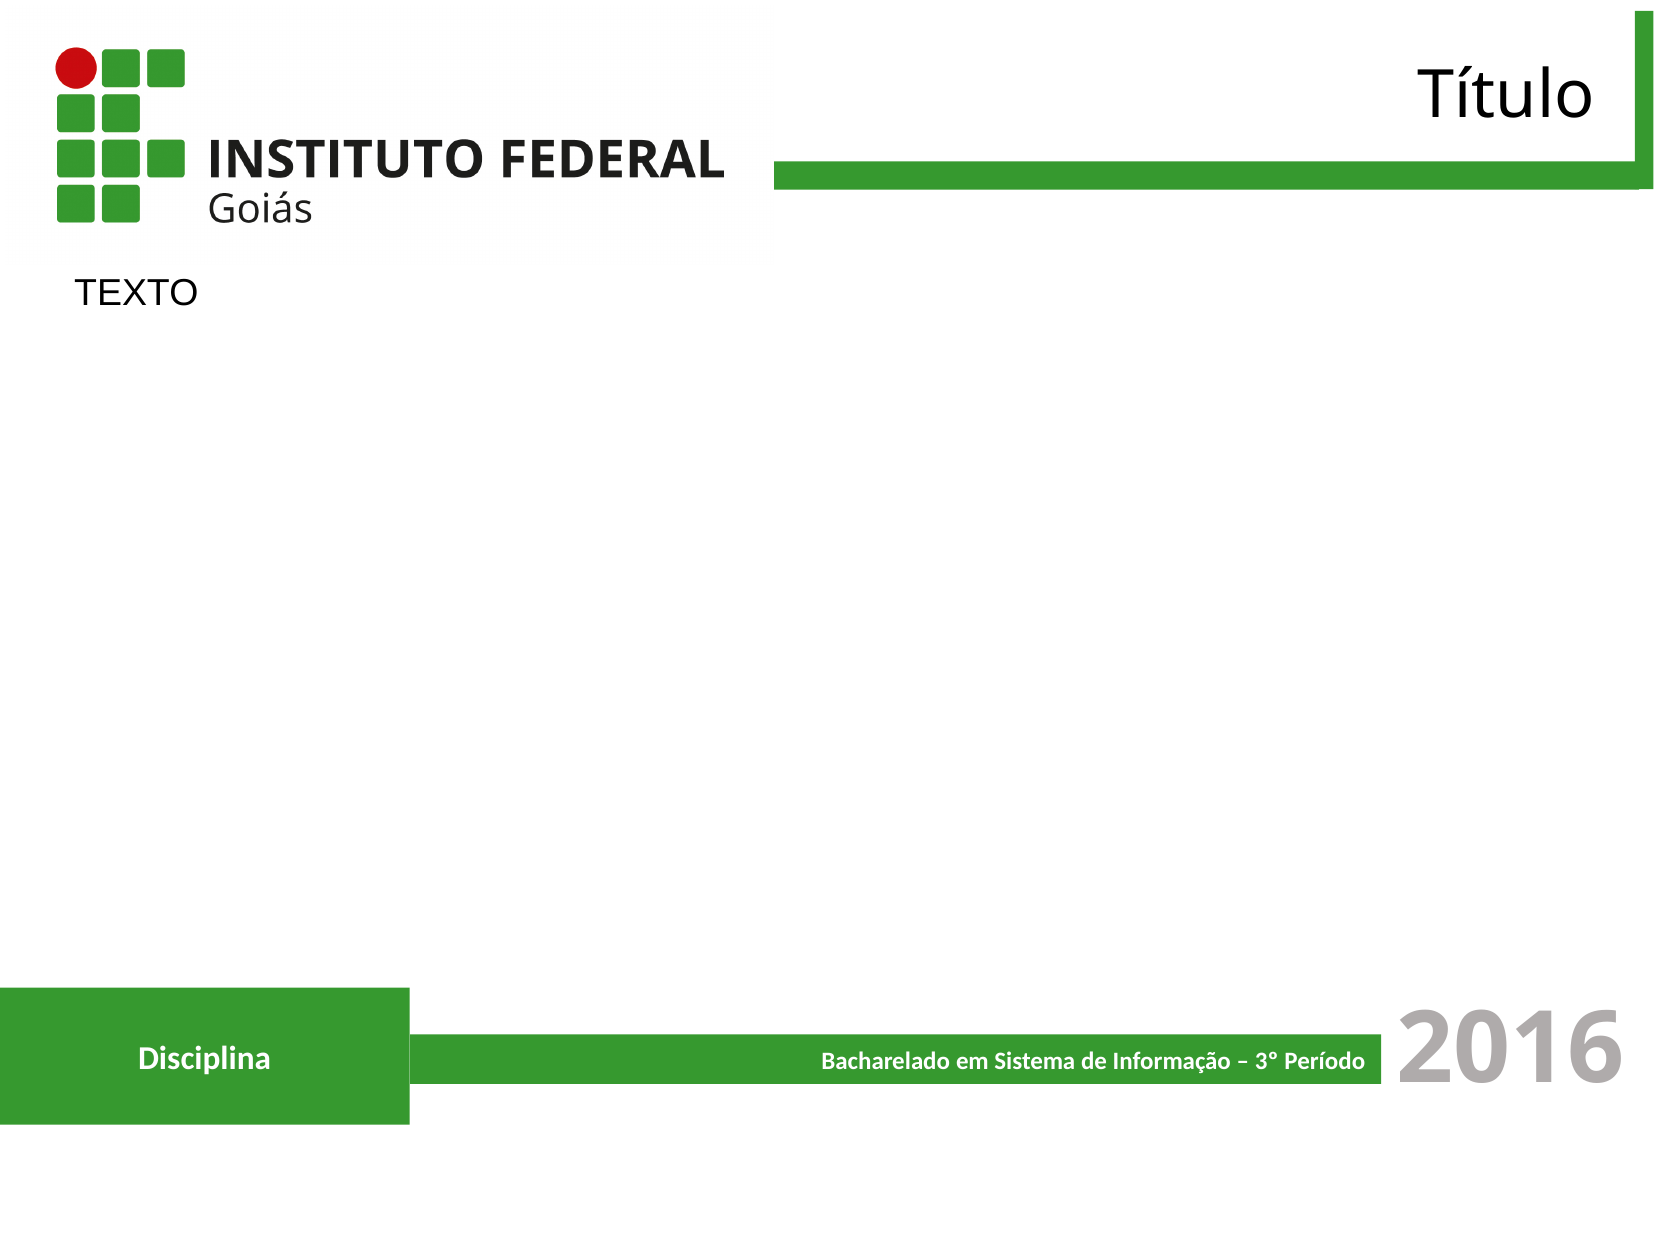

Título
TEXTO
2016
Disciplina
Bacharelado em Sistema de Informação – 3º Período